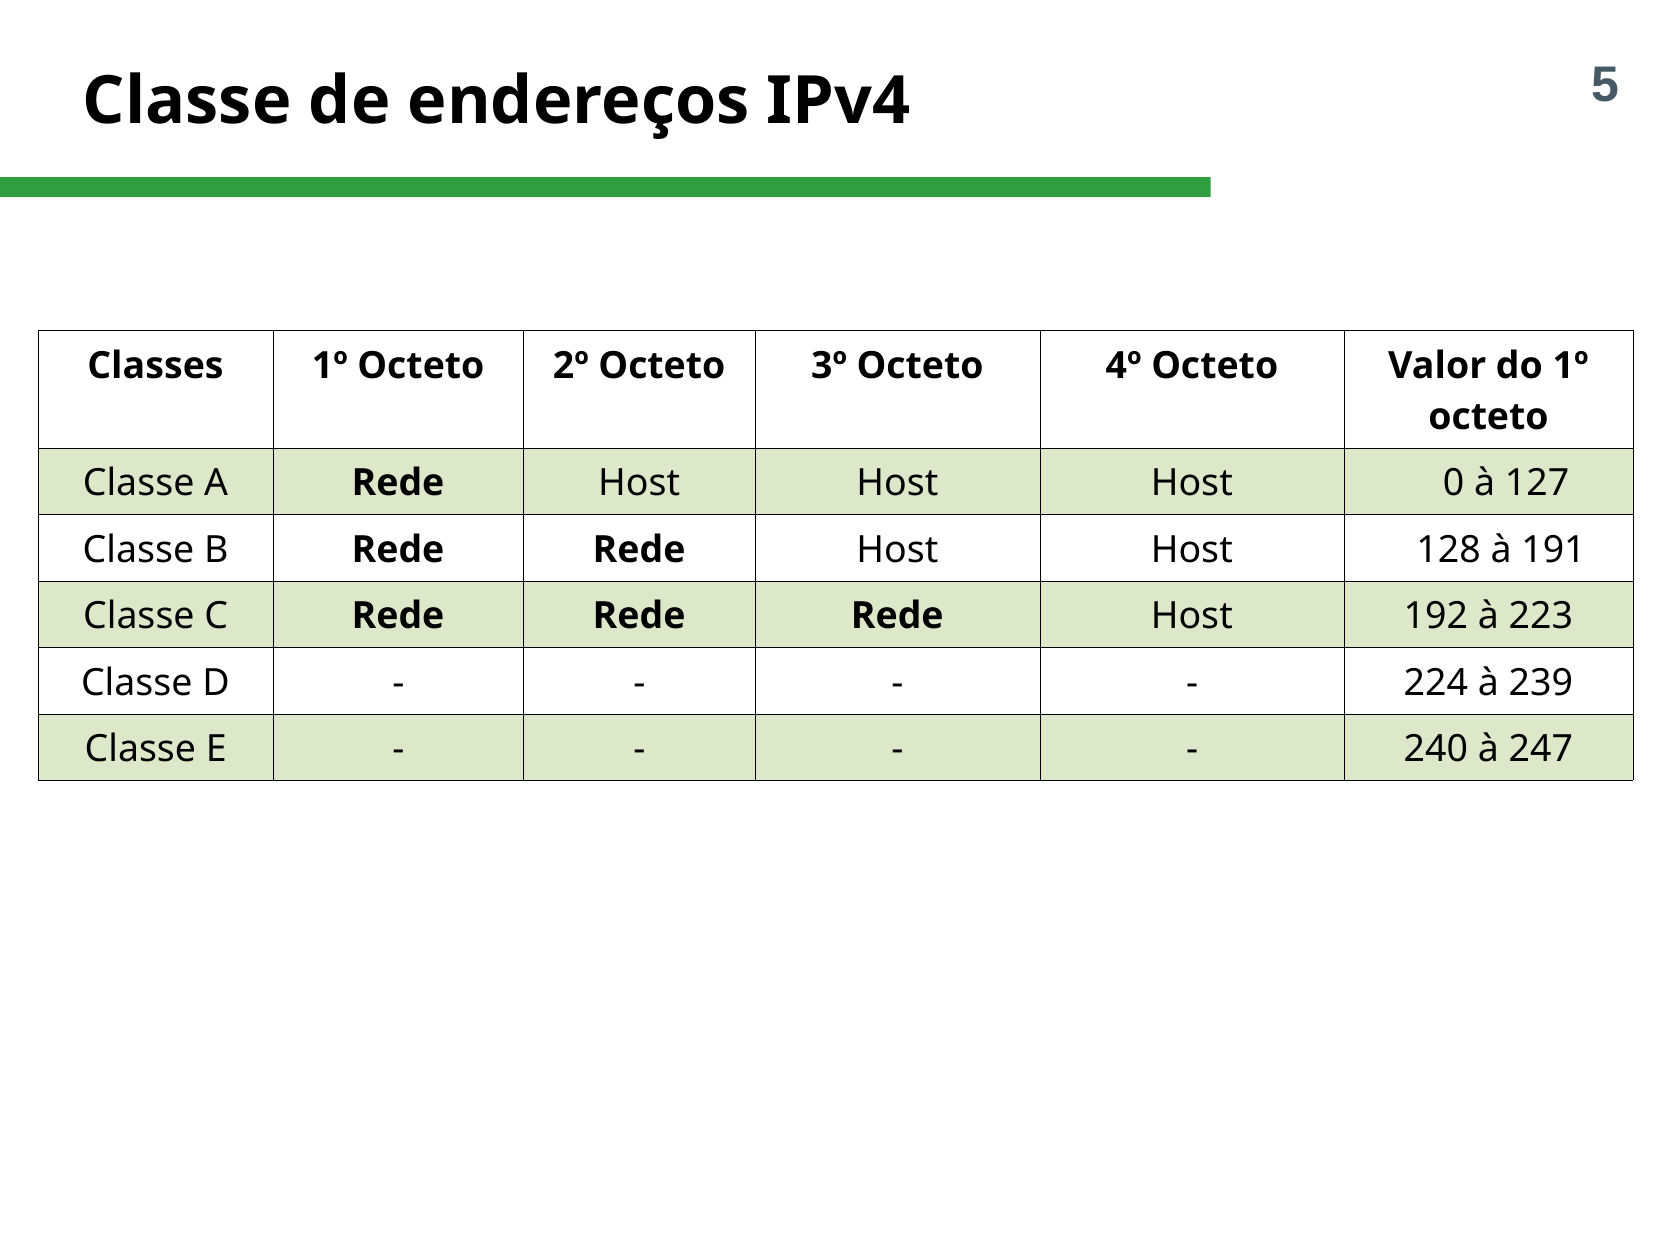

# Classe de endereços IPv4
| Classes | 1º Octeto | 2º Octeto | 3º Octeto | 4º Octeto | Valor do 1º octeto |
| --- | --- | --- | --- | --- | --- |
| Classe A | Rede | Host | Host | Host | 0 à 127 |
| Classe B | Rede | Rede | Host | Host | 128 à 191 |
| Classe C | Rede | Rede | Rede | Host | 192 à 223 |
| Classe D | - | - | - | - | 224 à 239 |
| Classe E | - | - | - | - | 240 à 247 |